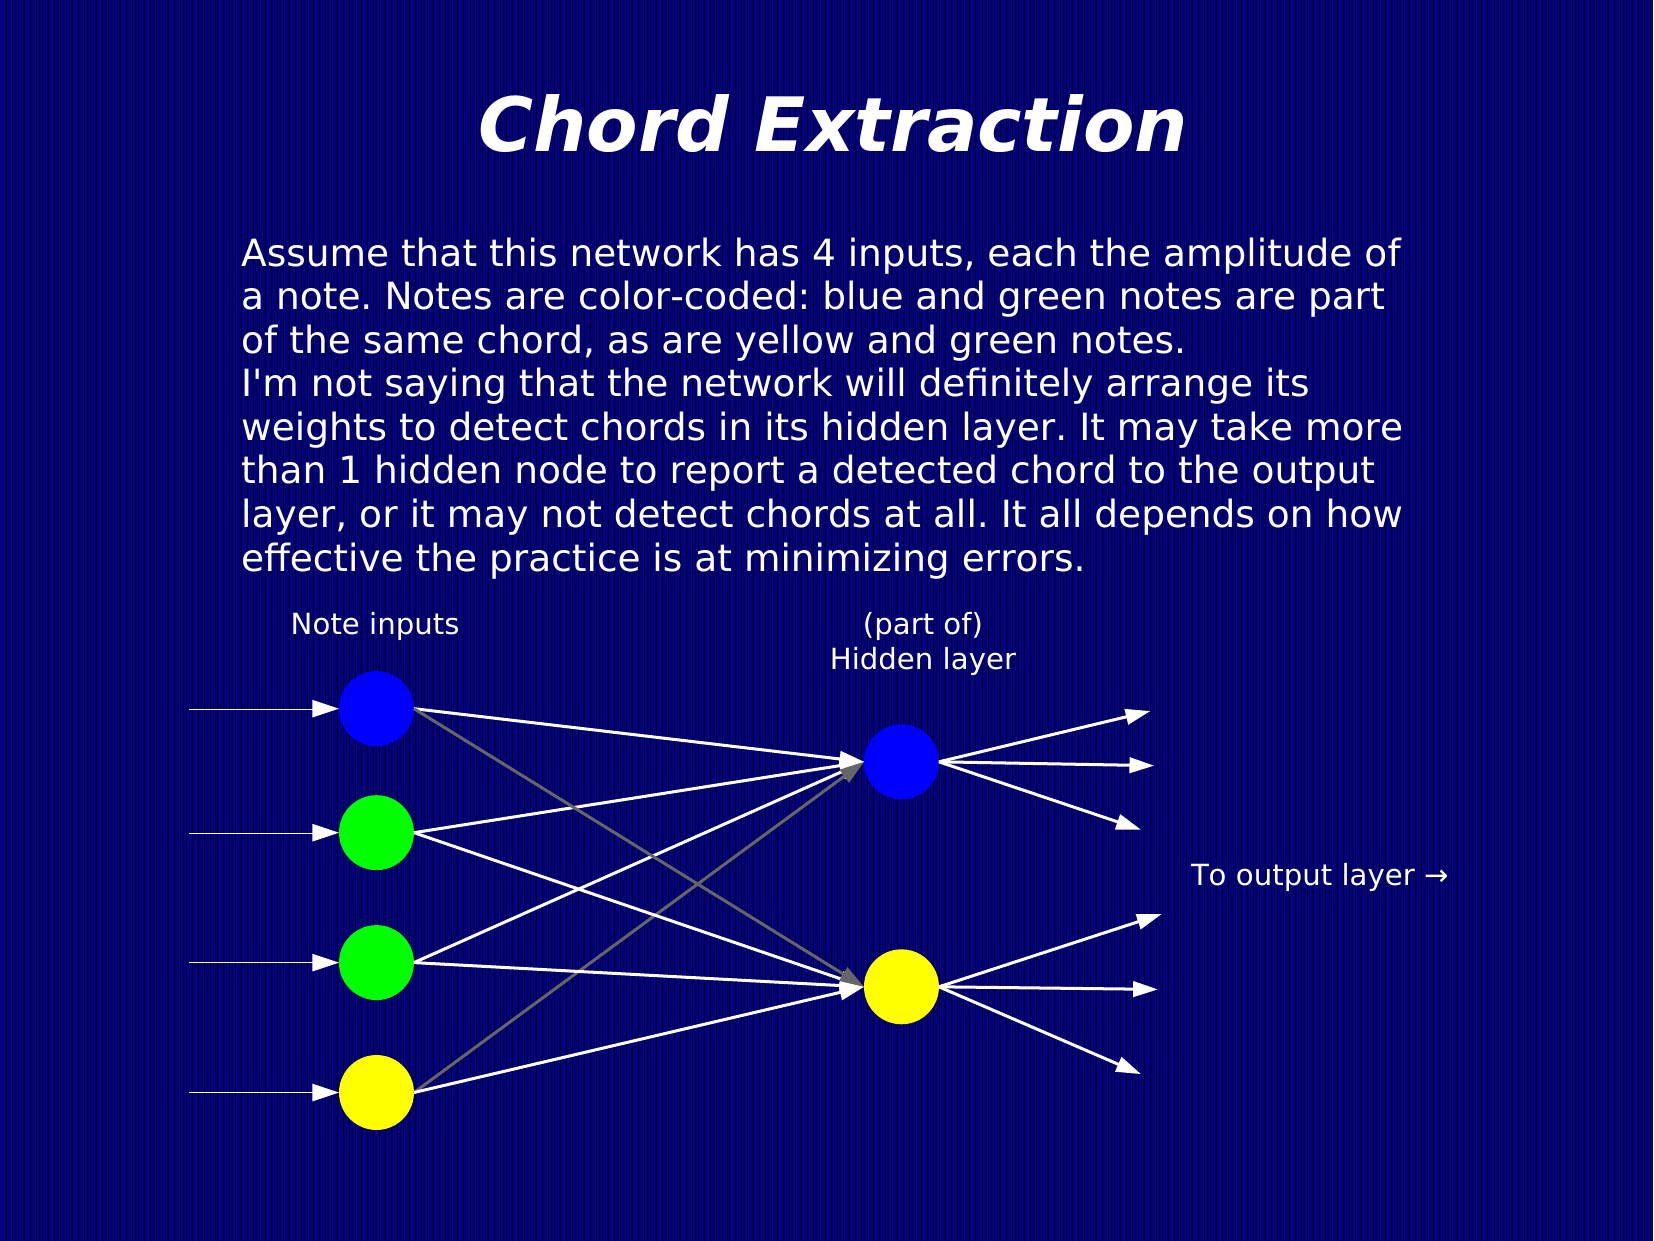

Chord Extraction
Assume that this network has 4 inputs, each the amplitude of a note. Notes are color-coded: blue and green notes are part of the same chord, as are yellow and green notes.
I'm not saying that the network will definitely arrange its weights to detect chords in its hidden layer. It may take more than 1 hidden node to report a detected chord to the output layer, or it may not detect chords at all. It all depends on how effective the practice is at minimizing errors.
Note inputs
(part of)
Hidden layer
To output layer →